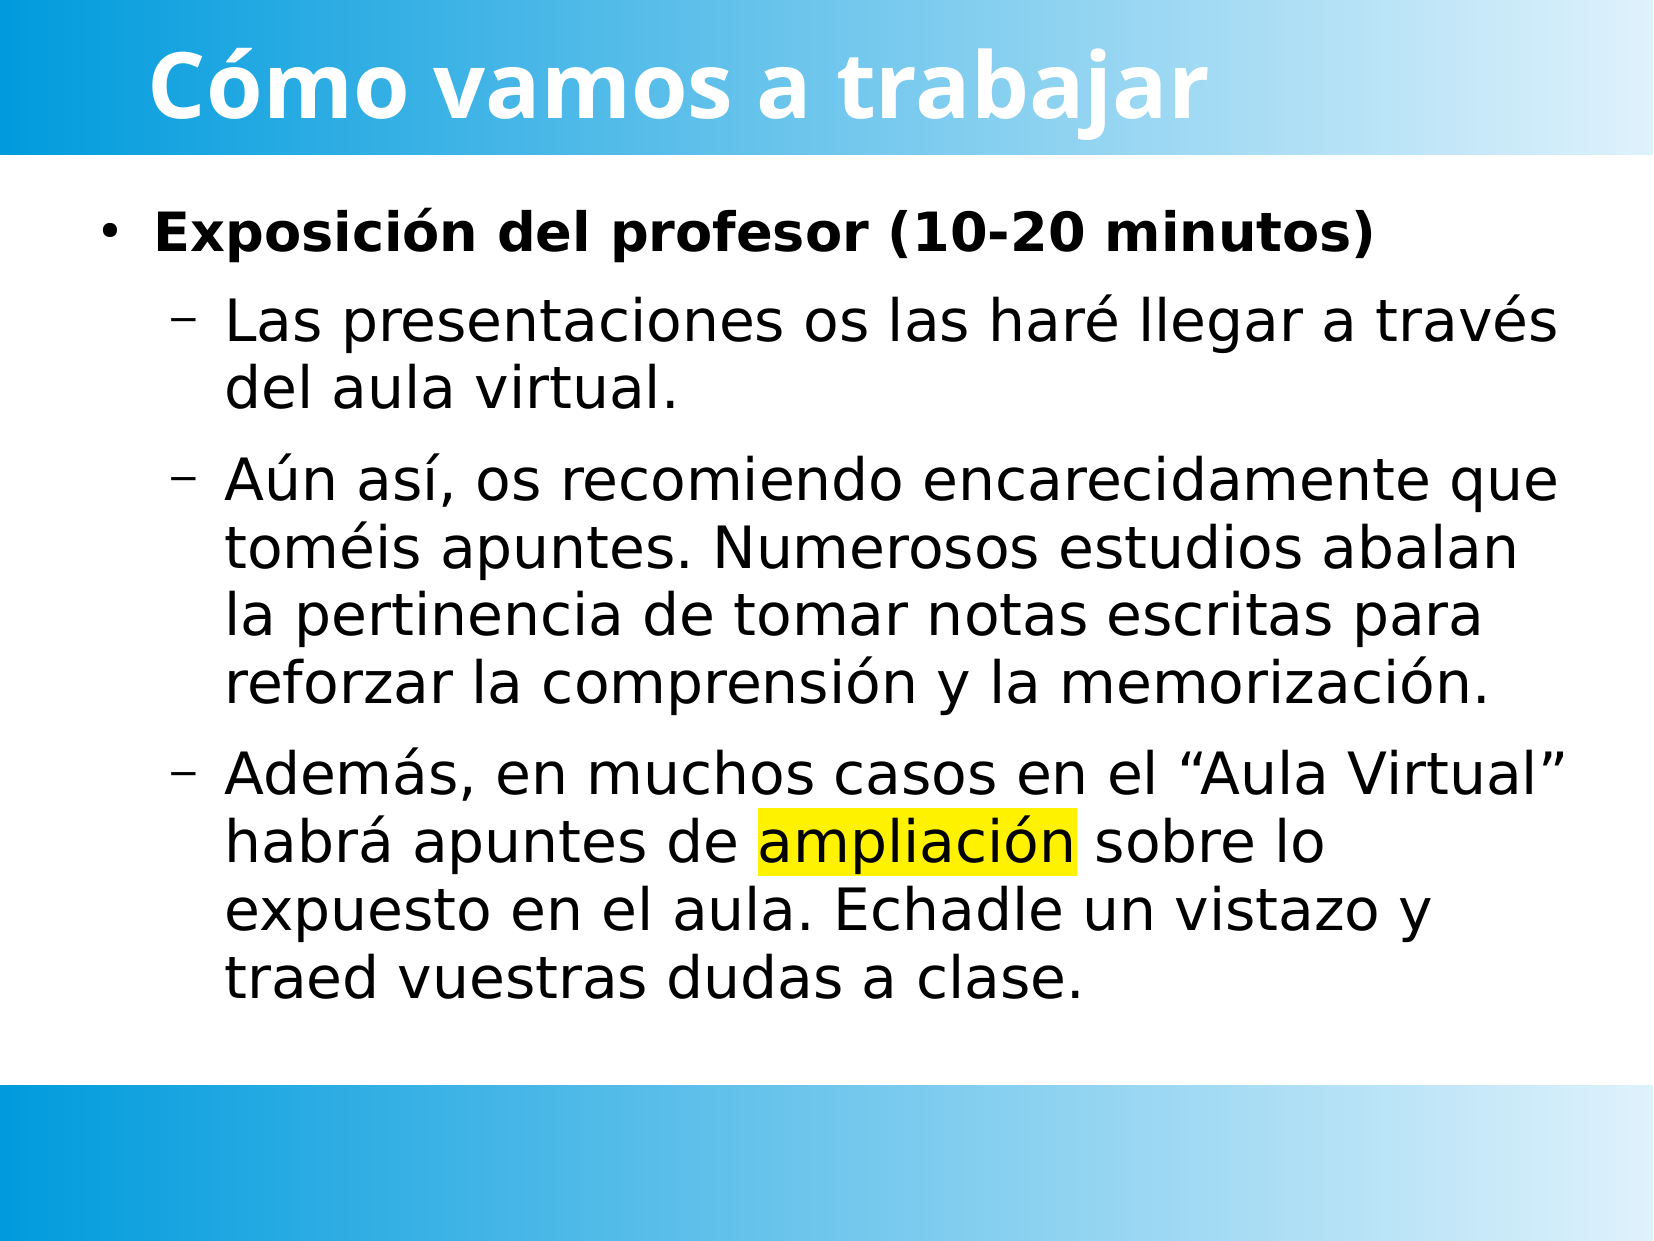

# Cómo vamos a trabajar
Exposición del profesor (10-20 minutos)
Las presentaciones os las haré llegar a través del aula virtual.
Aún así, os recomiendo encarecidamente que toméis apuntes. Numerosos estudios abalan la pertinencia de tomar notas escritas para reforzar la comprensión y la memorización.
Además, en muchos casos en el “Aula Virtual” habrá apuntes de ampliación sobre lo expuesto en el aula. Echadle un vistazo y traed vuestras dudas a clase.